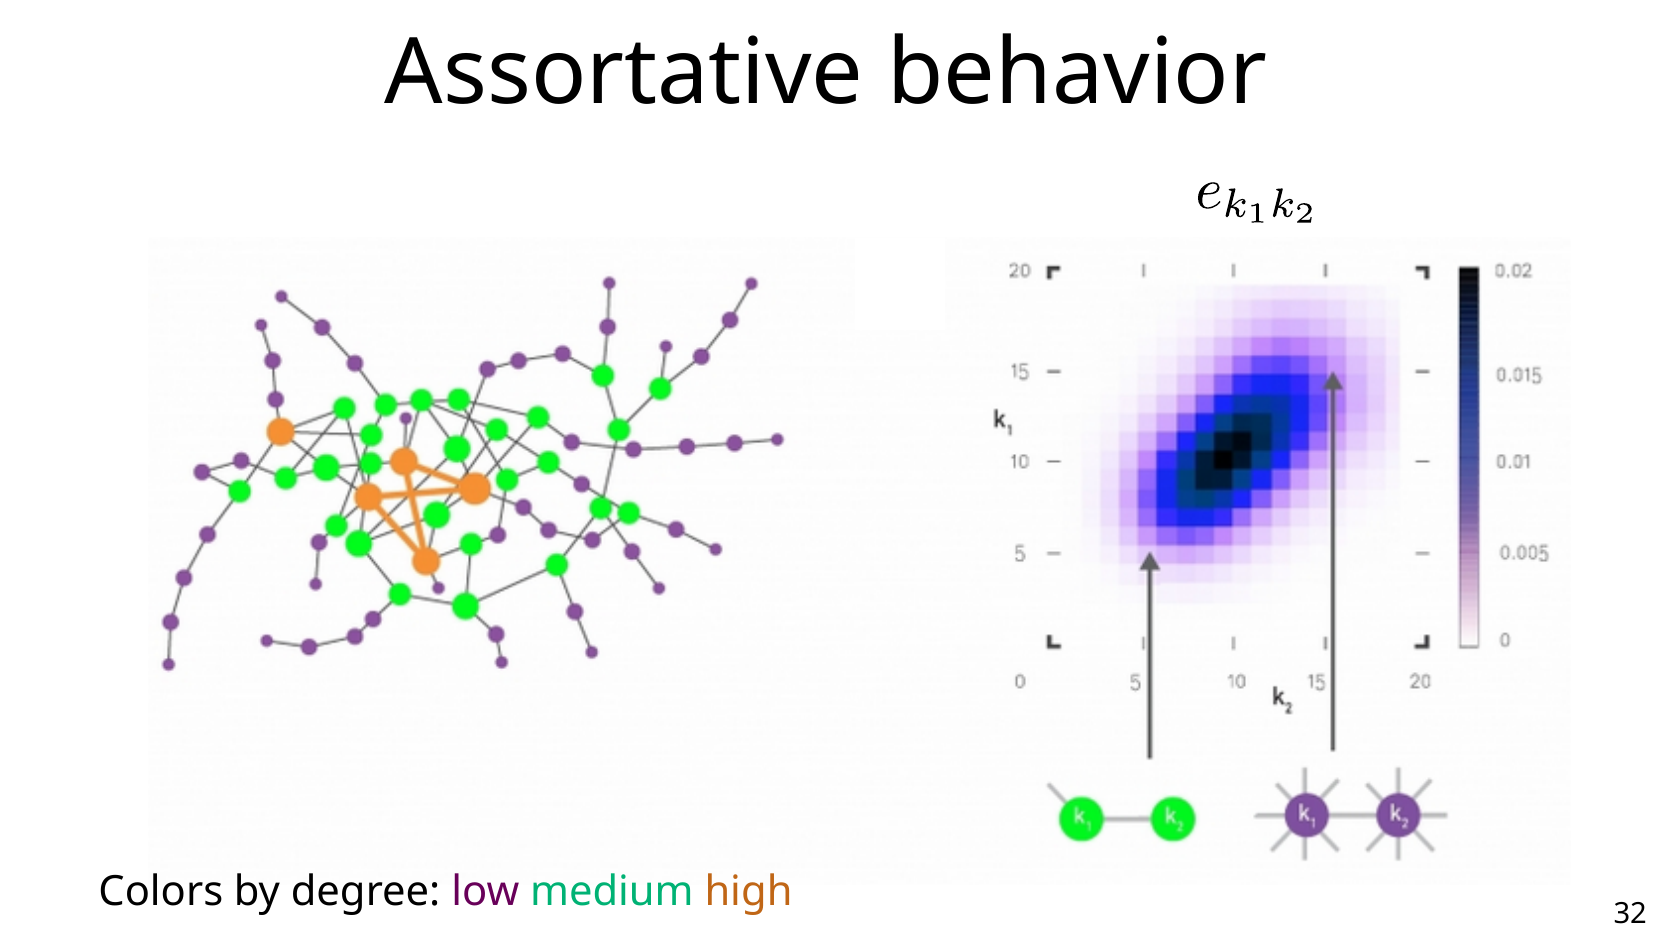

# Assortative behavior
Colors by degree: low medium high
32